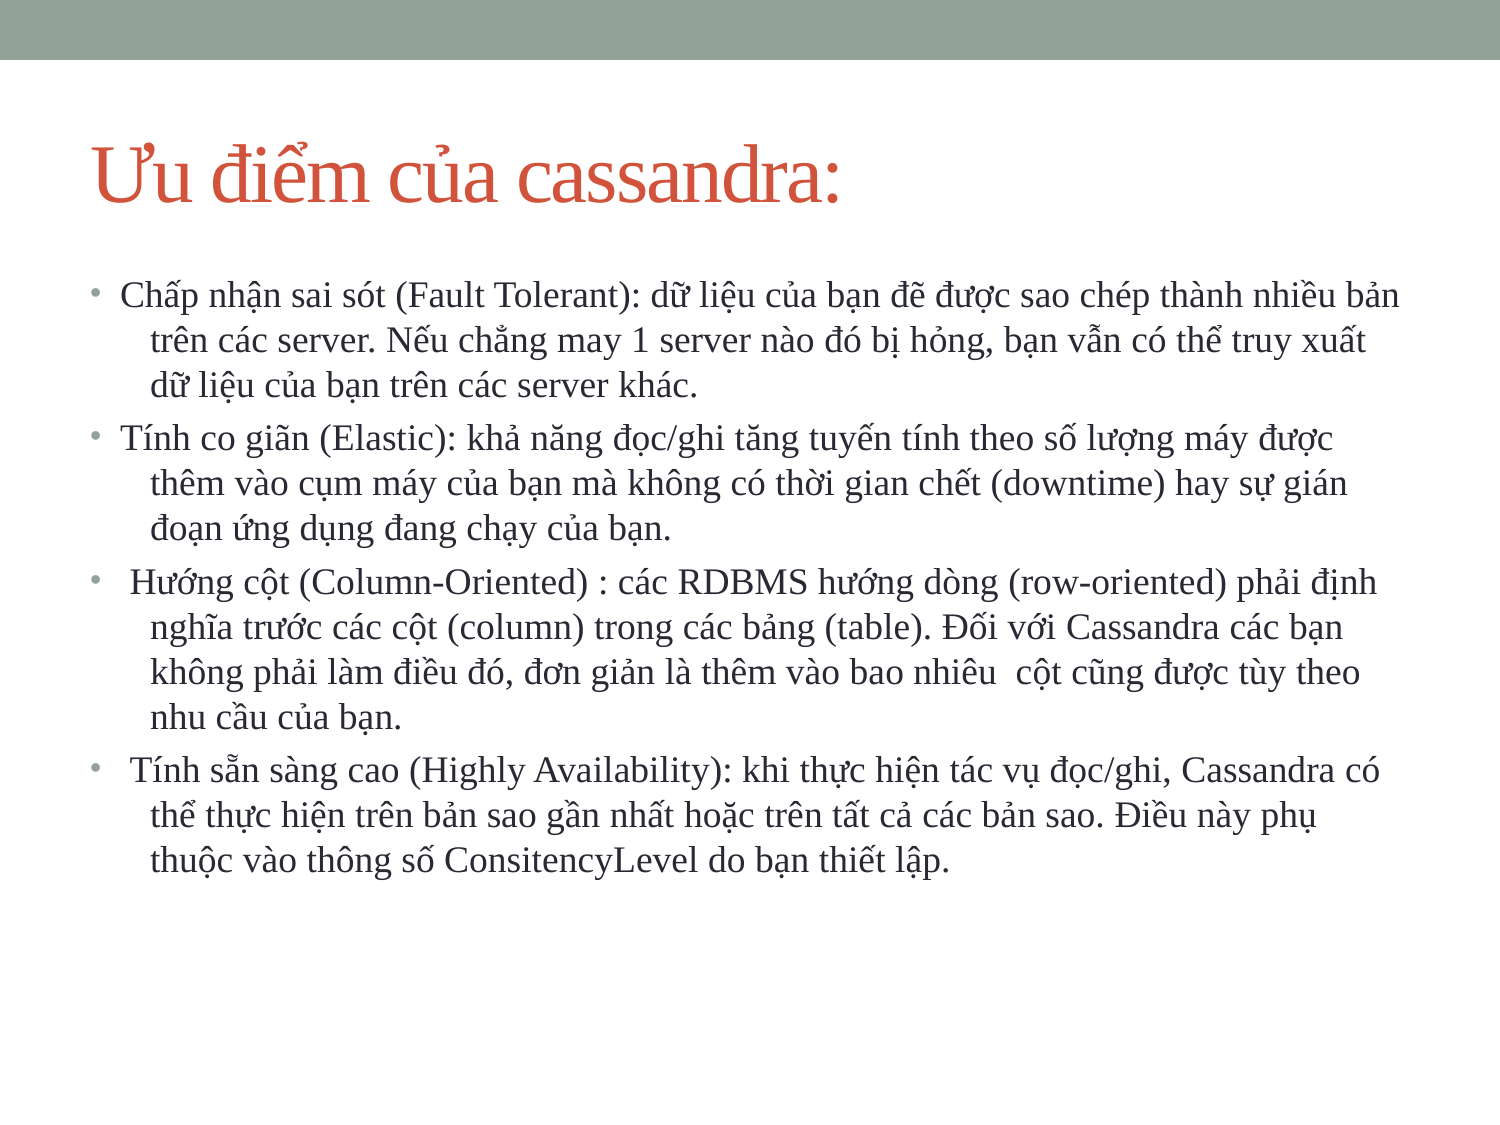

# Ưu điểm của cassandra:
Chấp nhận sai sót (Fault Tolerant): dữ liệu của bạn đẽ được sao chép thành nhiều bản trên các server. Nếu chẳng may 1 server nào đó bị hỏng, bạn vẫn có thể truy xuất dữ liệu của bạn trên các server khác.
Tính co giãn (Elastic): khả năng đọc/ghi tăng tuyến tính theo số lượng máy được thêm vào cụm máy của bạn mà không có thời gian chết (downtime) hay sự gián đoạn ứng dụng đang chạy của bạn.
 Hướng cột (Column-Oriented) : các RDBMS hướng dòng (row-oriented) phải định nghĩa trước các cột (column) trong các bảng (table). Đối với Cassandra các bạn không phải làm điều đó, đơn giản là thêm vào bao nhiêu cột cũng được tùy theo nhu cầu của bạn.
 Tính sẵn sàng cao (Highly Availability): khi thực hiện tác vụ đọc/ghi, Cassandra có thể thực hiện trên bản sao gần nhất hoặc trên tất cả các bản sao. Điều này phụ thuộc vào thông số ConsitencyLevel do bạn thiết lập.